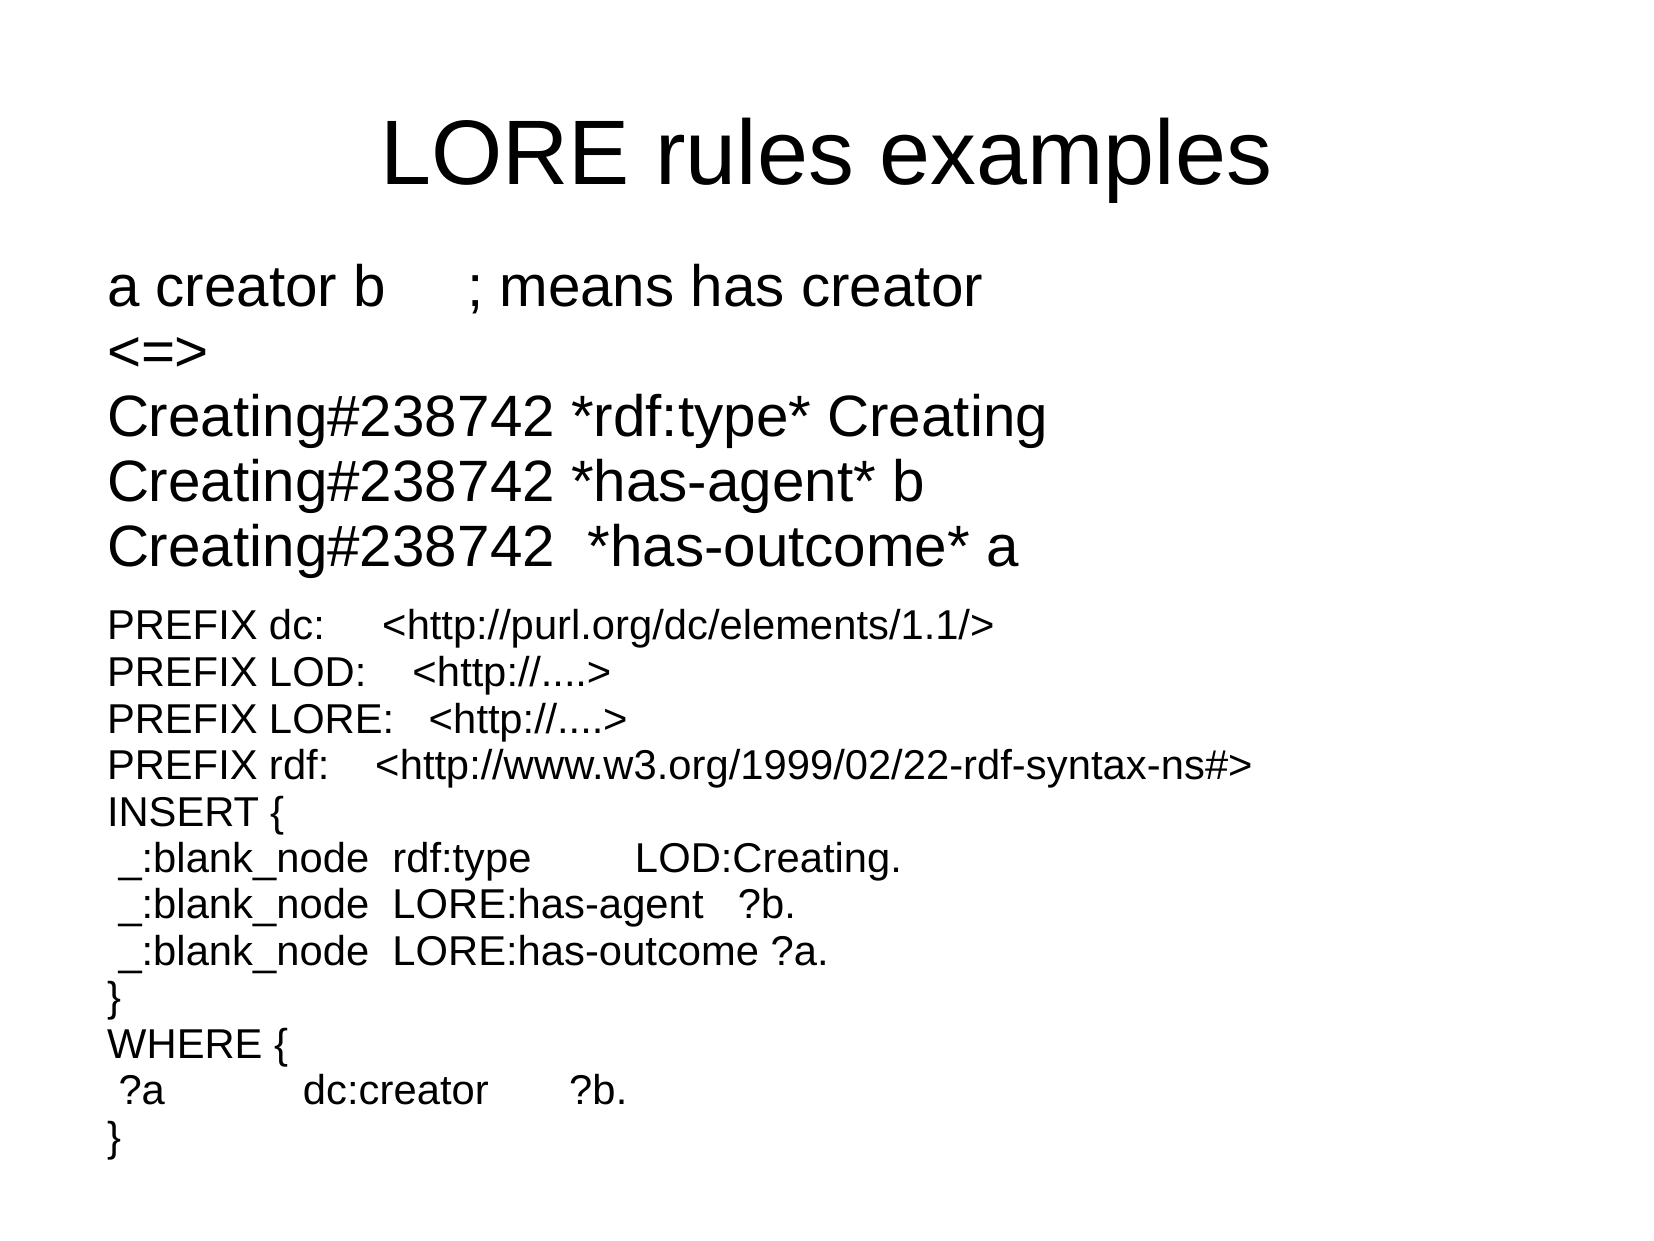

# LORE rules examples
a creator b ; means has creator
<=>
Creating#238742 *rdf:type* Creating
Creating#238742 *has-agent* b
Creating#238742 *has-outcome* a
PREFIX dc: <http://purl.org/dc/elements/1.1/>
PREFIX LOD: <http://....>
PREFIX LORE: <http://....>
PREFIX rdf: <http://www.w3.org/1999/02/22-rdf-syntax-ns#>
INSERT {
 _:blank_node rdf:type LOD:Creating.
 _:blank_node LORE:has-agent ?b.
 _:blank_node LORE:has-outcome ?a.
}
WHERE {
 ?a dc:creator ?b.
}